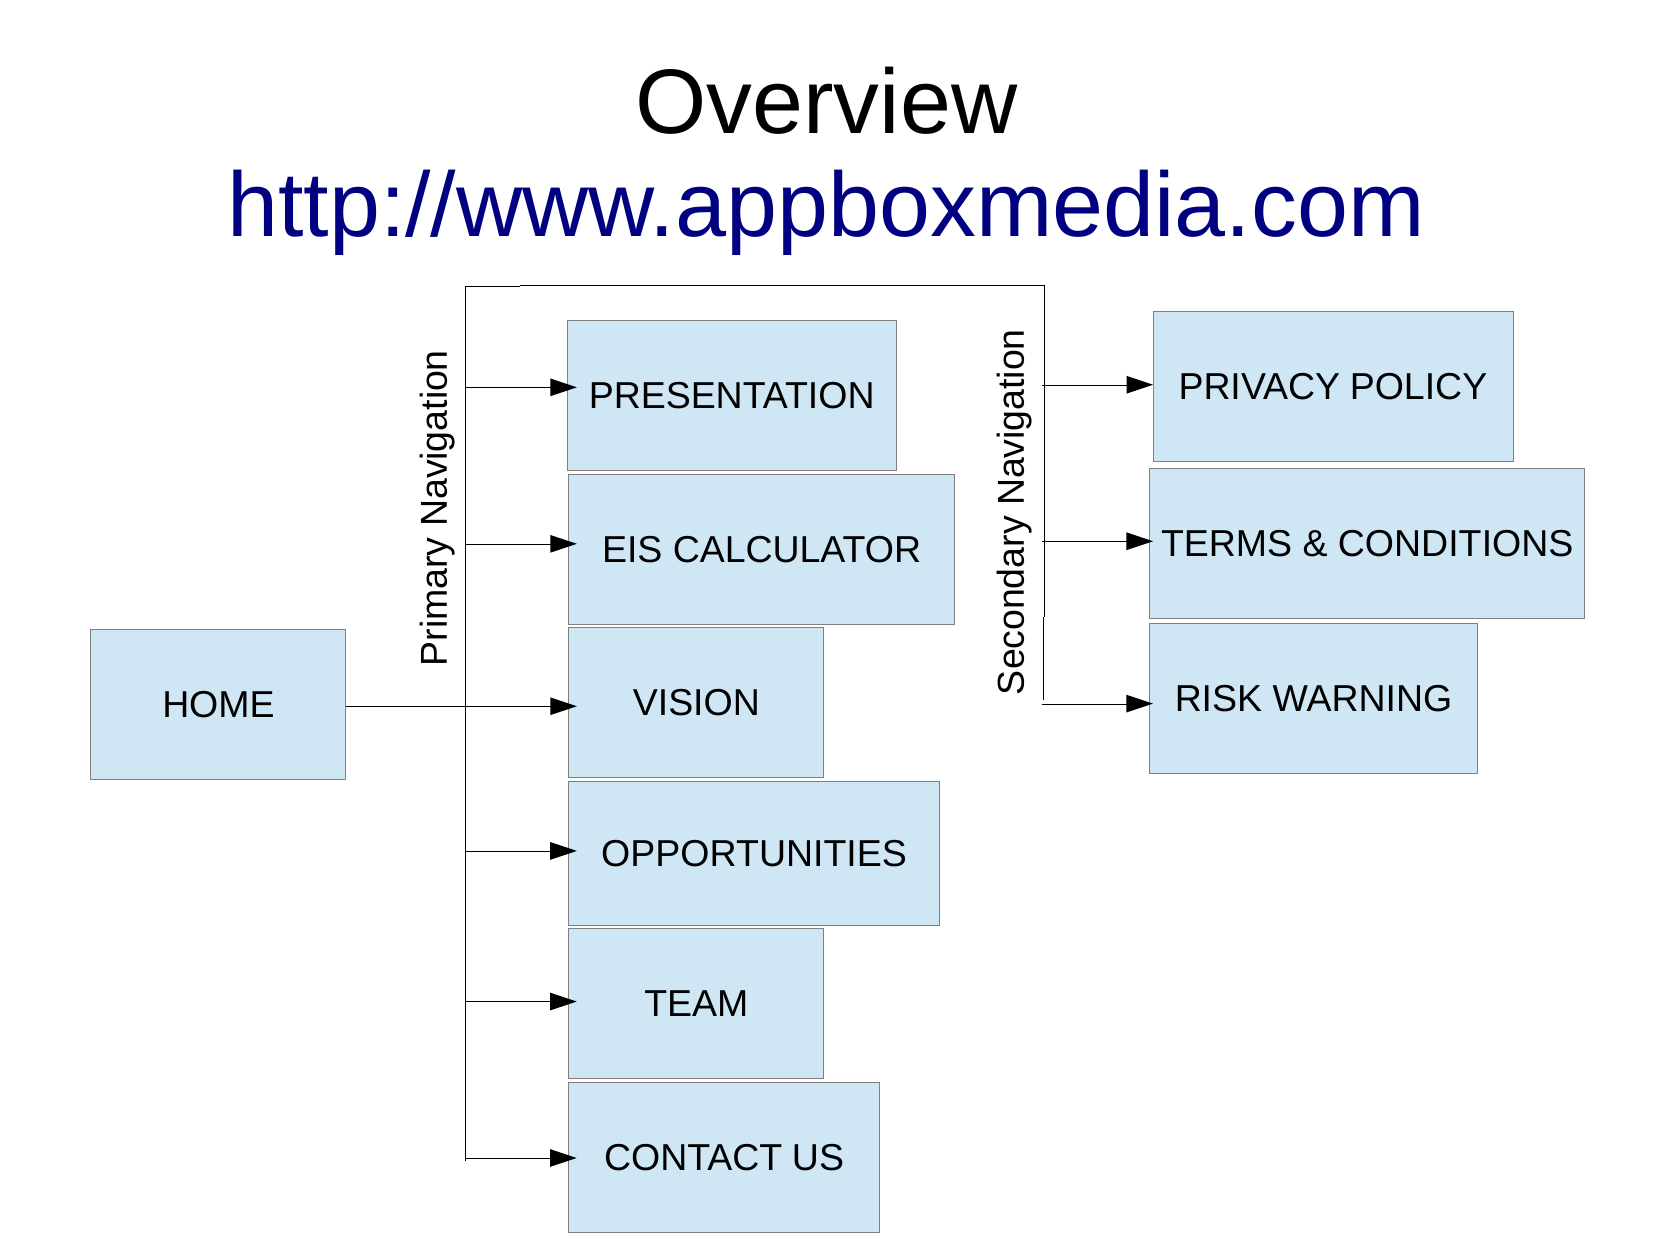

# Overview http://www.appboxmedia.com
PRIVACY POLICY
PRESENTATION
TERMS & CONDITIONS
EIS CALCULATOR
Primary Navigation
Secondary Navigation
RISK WARNING
VISION
HOME
OPPORTUNITIES
TEAM
CONTACT US